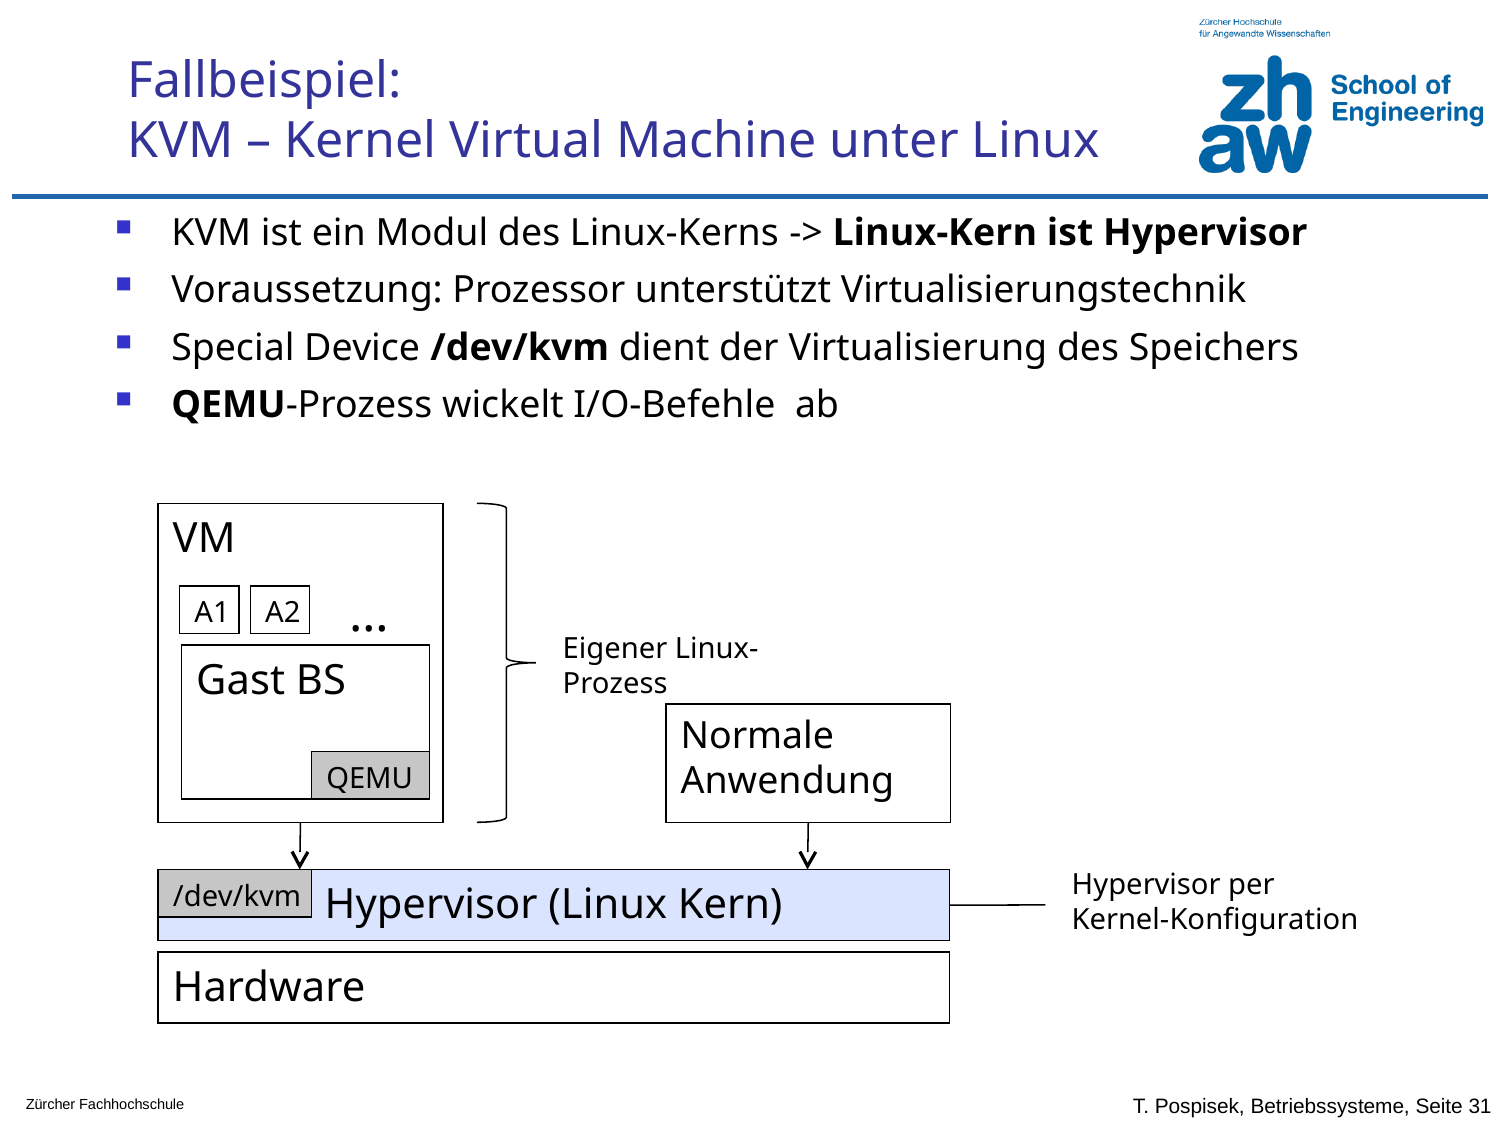

# Fallbeispiel: KVM – Kernel Virtual Machine unter Linux
KVM ist ein Modul des Linux-Kerns -> Linux-Kern ist Hypervisor
Voraussetzung: Prozessor unterstützt Virtualisierungstechnik
Special Device /dev/kvm dient der Virtualisierung des Speichers
QEMU-Prozess wickelt I/O-Befehle ab
VM
…
A1
A2
Eigener Linux-Prozess
Gast BS
Normale
Anwendung
QEMU
Hypervisor per Kernel-Konfiguration
Hypervisor (Linux Kern)
/dev/kvm
Hardware